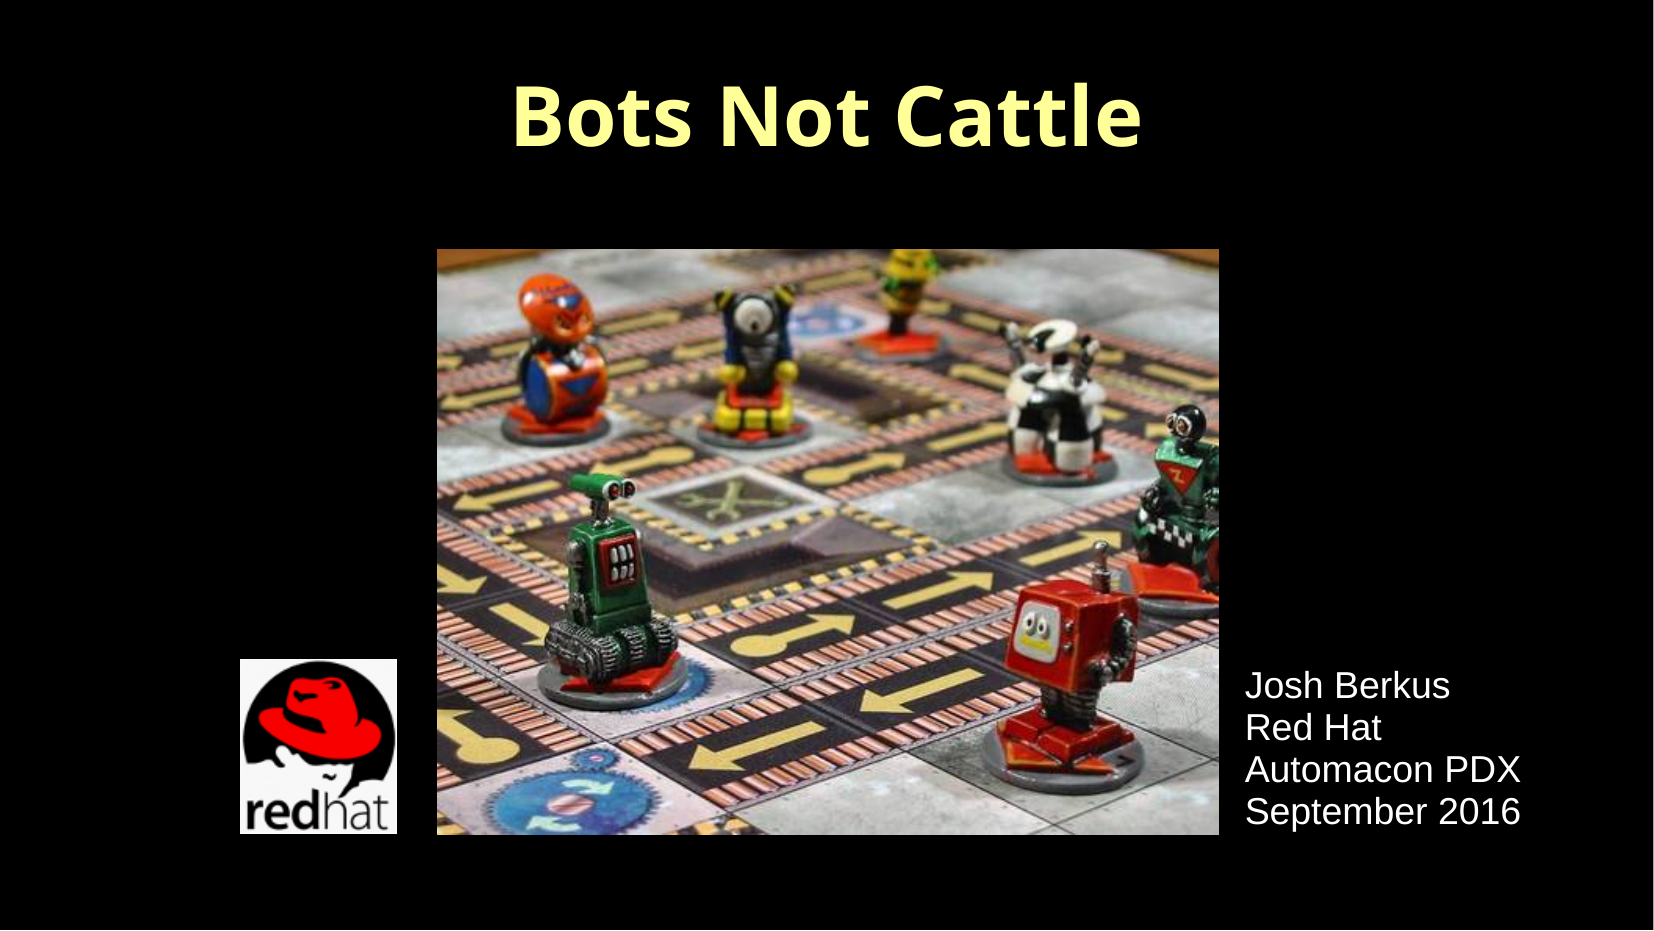

# Bots Not Cattle
Josh Berkus
Red Hat
Automacon PDX
September 2016